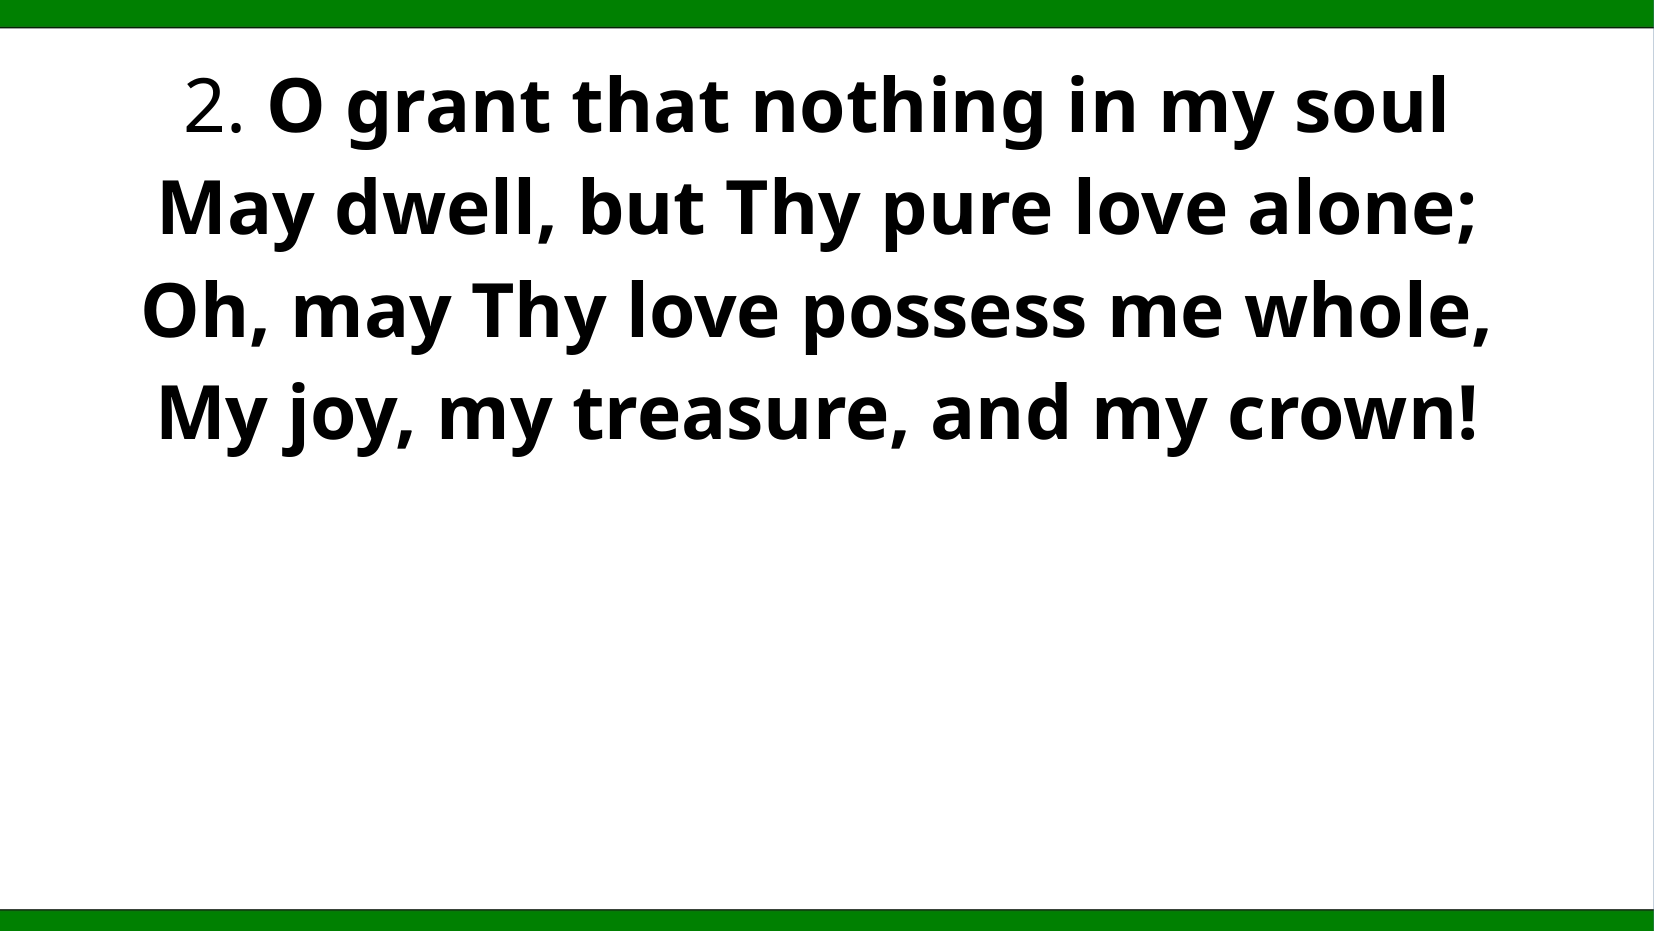

2. O grant that nothing in my soul
May dwell, but Thy pure love alone;
Oh, may Thy love possess me whole,
My joy, my treasure, and my crown!